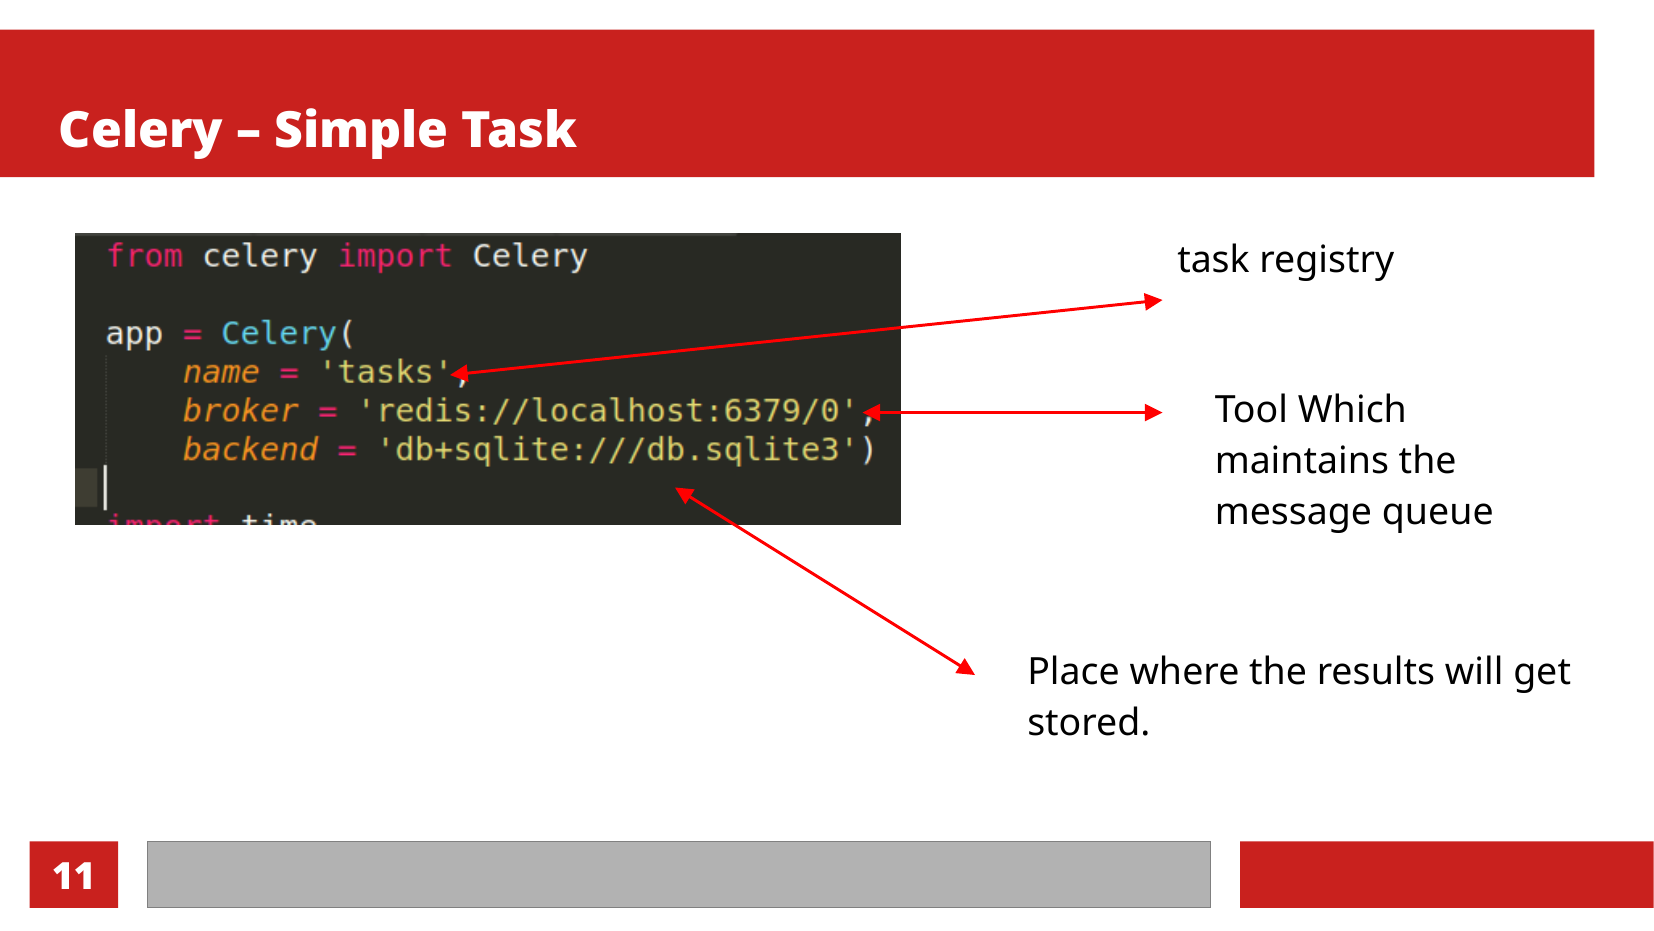

# Celery – Simple Task
task registry
Tool Which maintains the message queue
Place where the results will get stored.
11